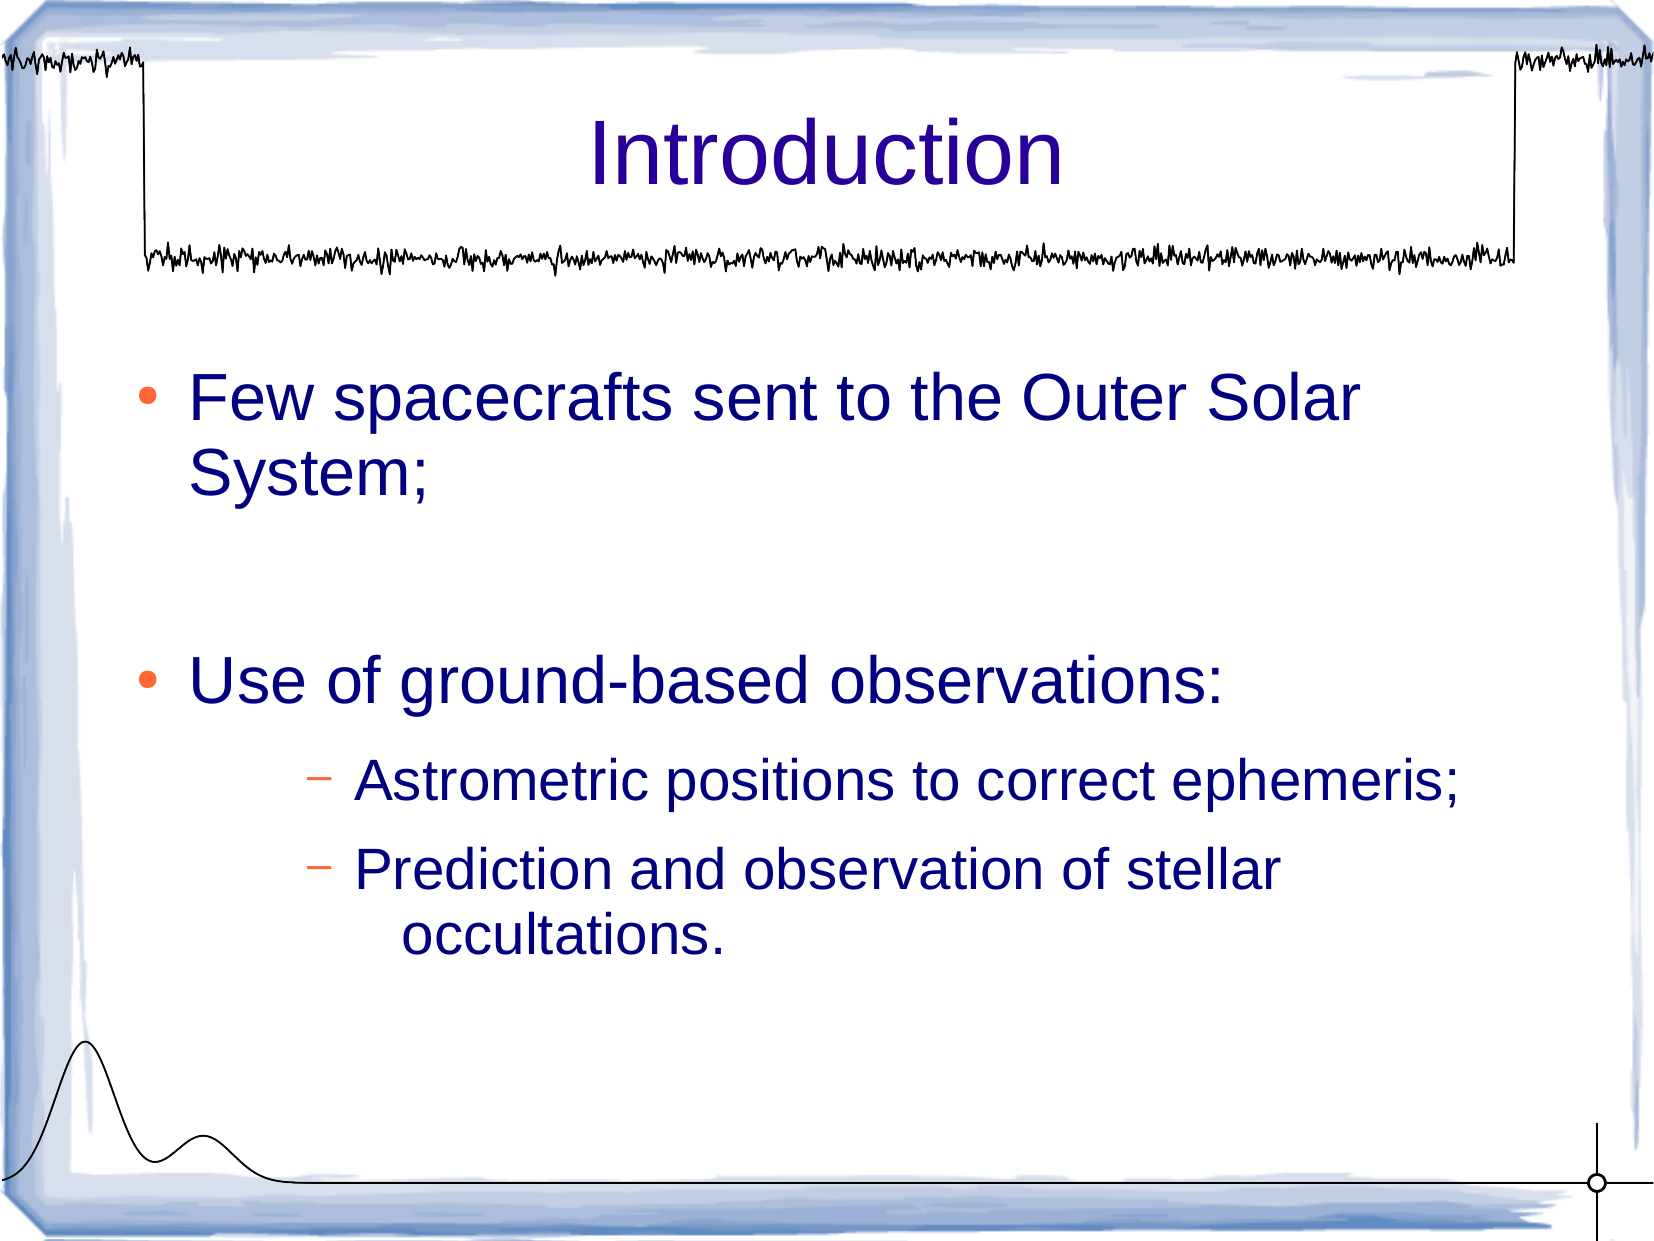

# Introduction
Few spacecrafts sent to the Outer Solar System;
Use of ground-based observations:
Astrometric positions to correct ephemeris;
Prediction and observation of stellar occultations.